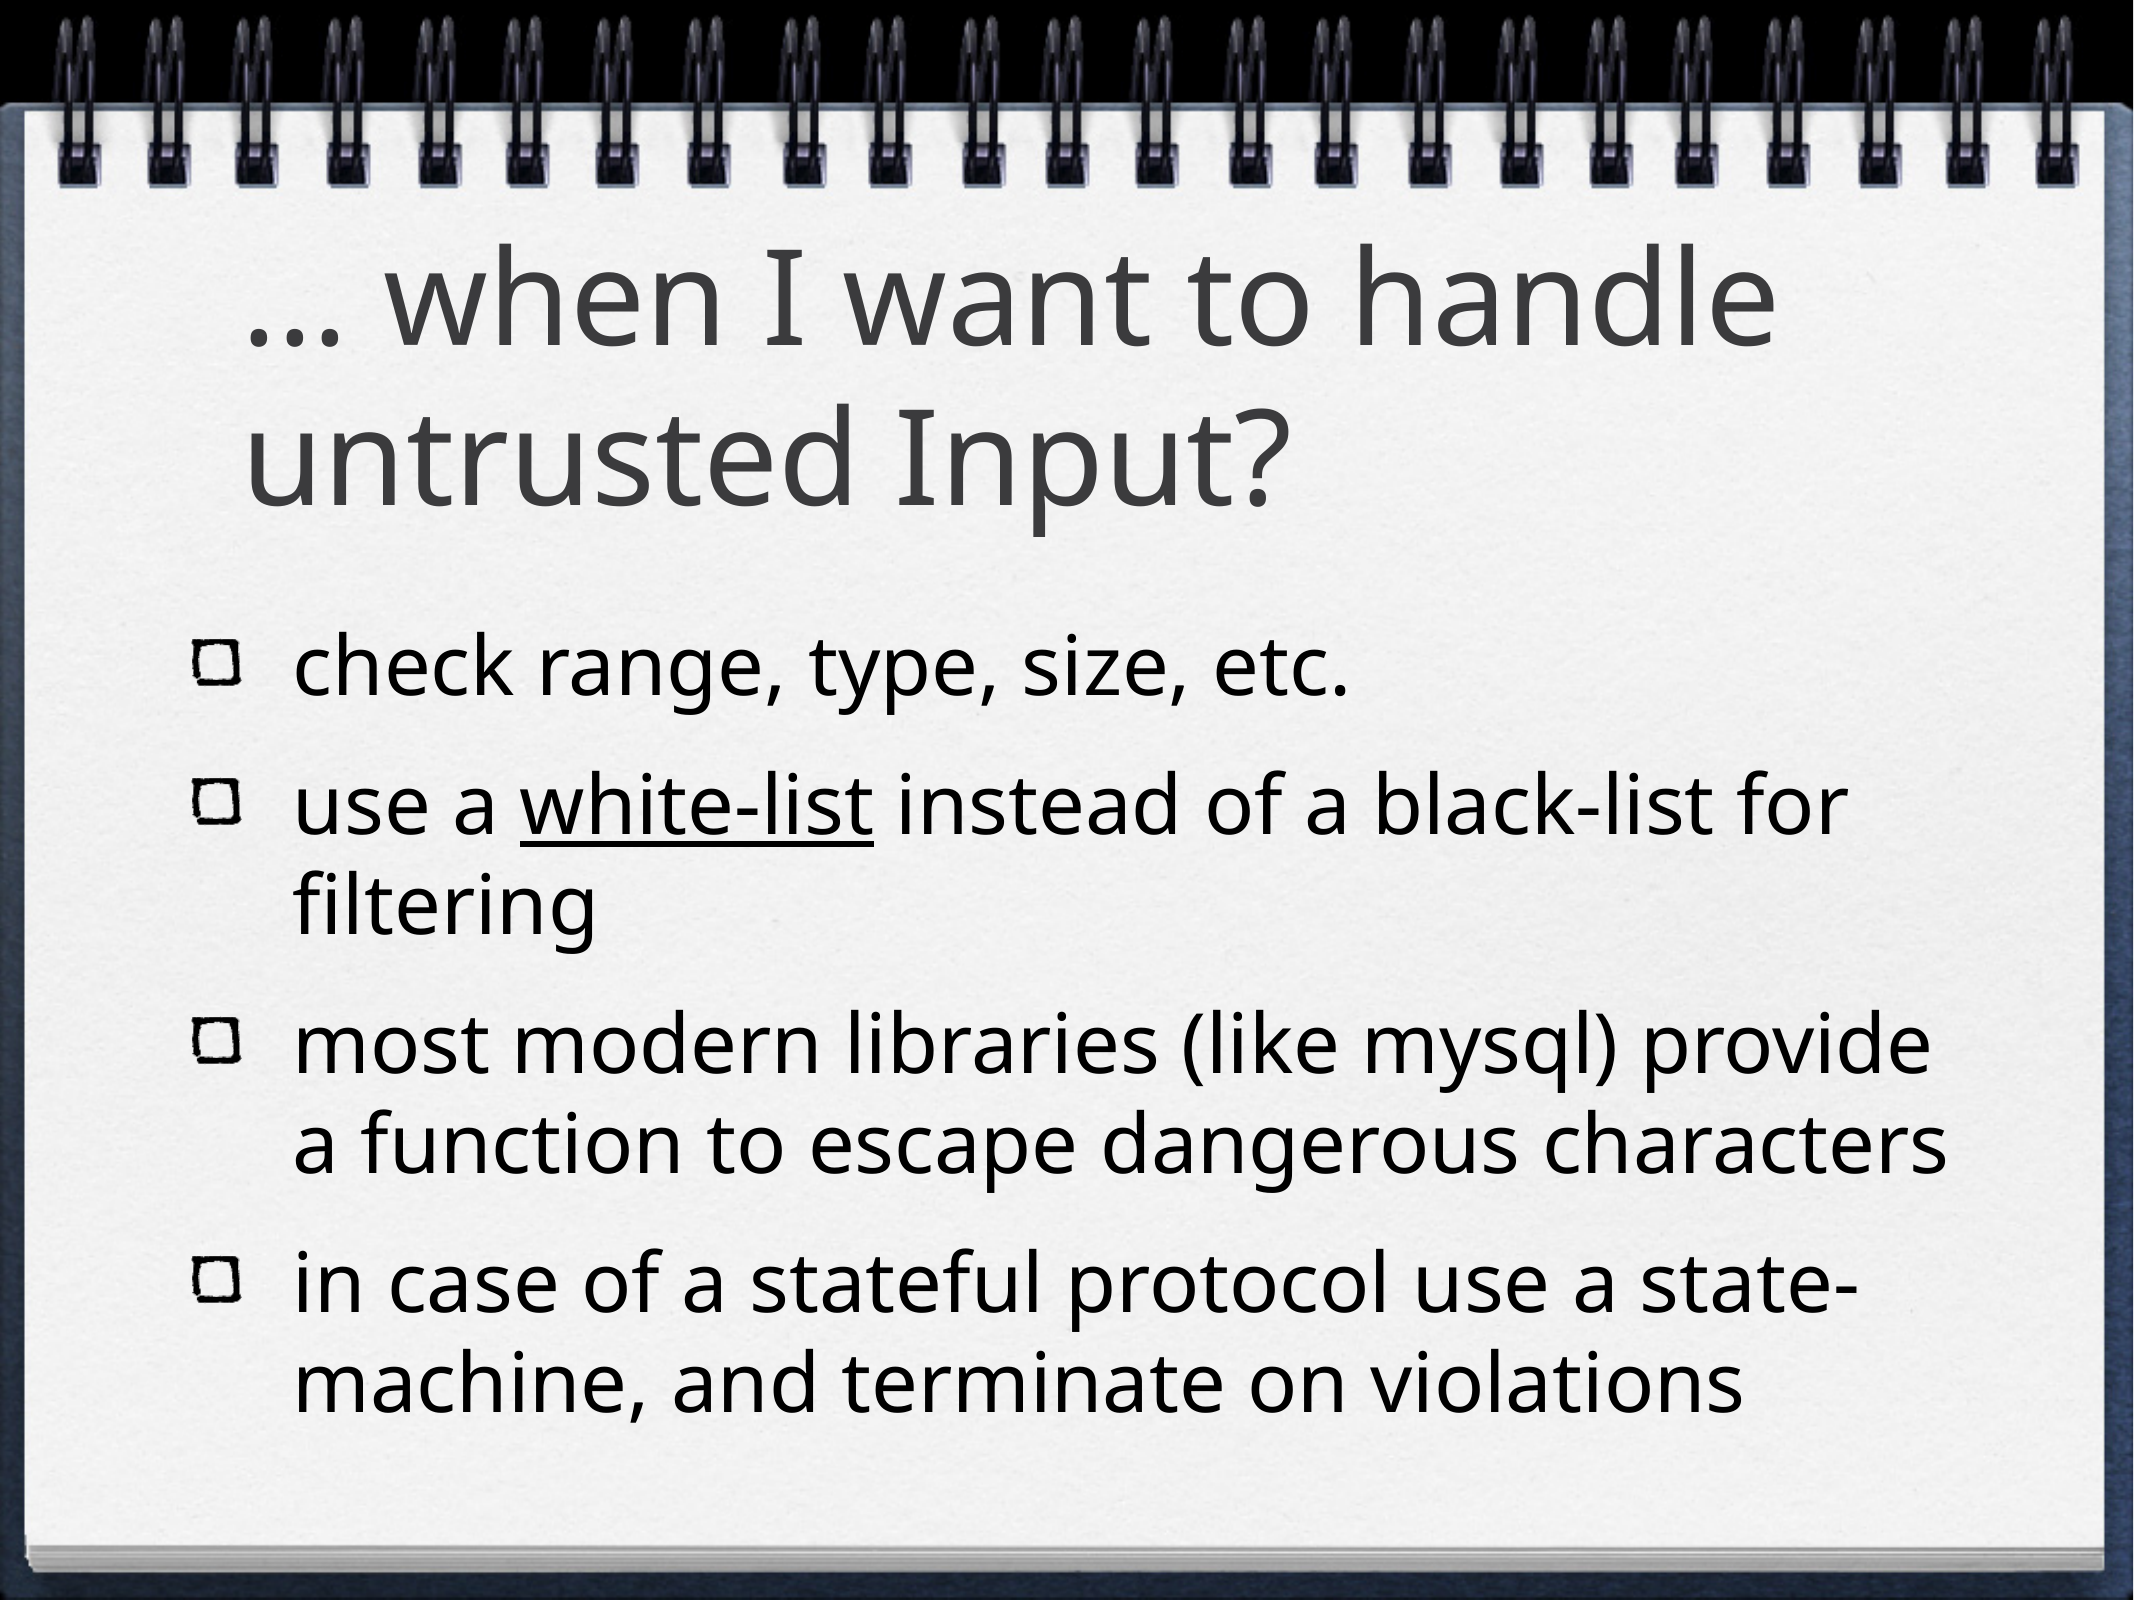

# ... when I want to handle untrusted Input?
check range, type, size, etc.
use a white-list instead of a black-list for filtering
most modern libraries (like mysql) provide a function to escape dangerous characters
in case of a stateful protocol use a state-machine, and terminate on violations